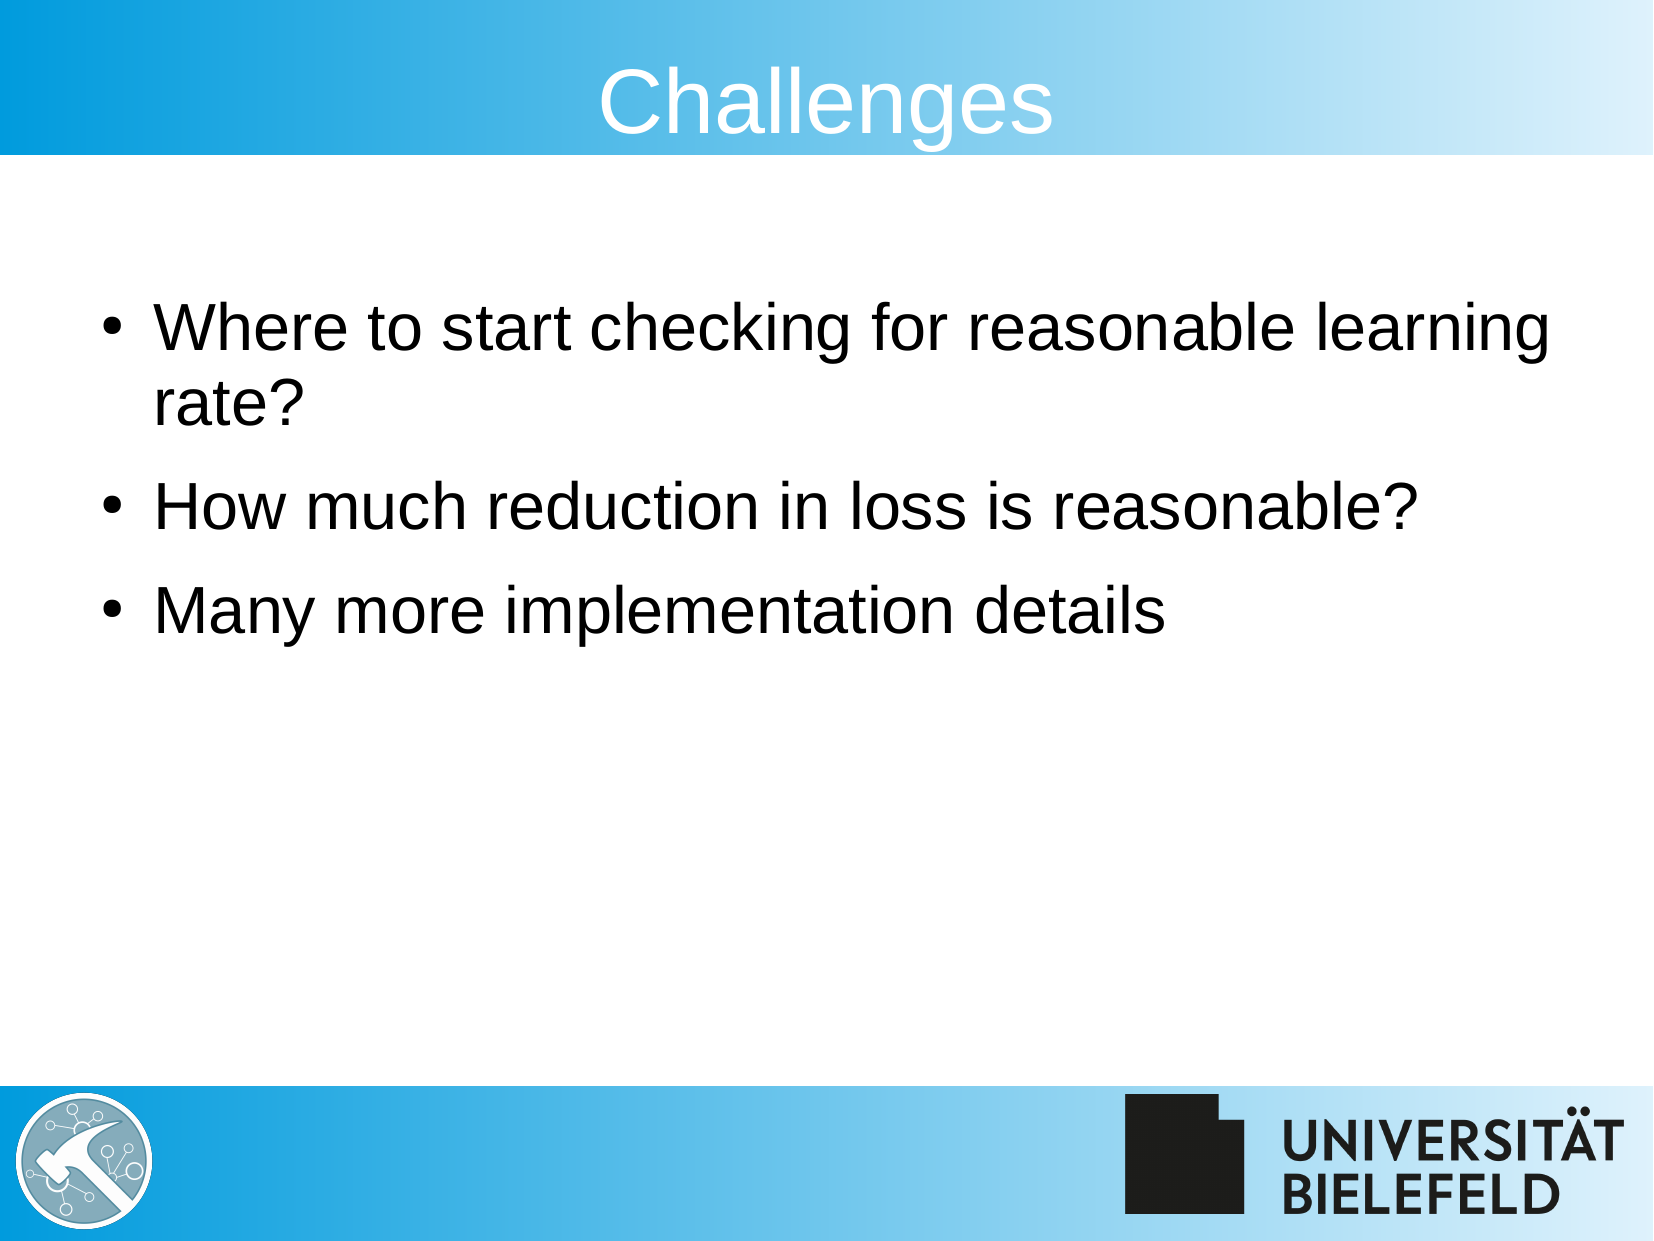

# Challenges
Where to start checking for reasonable learning rate?
How much reduction in loss is reasonable?
Many more implementation details